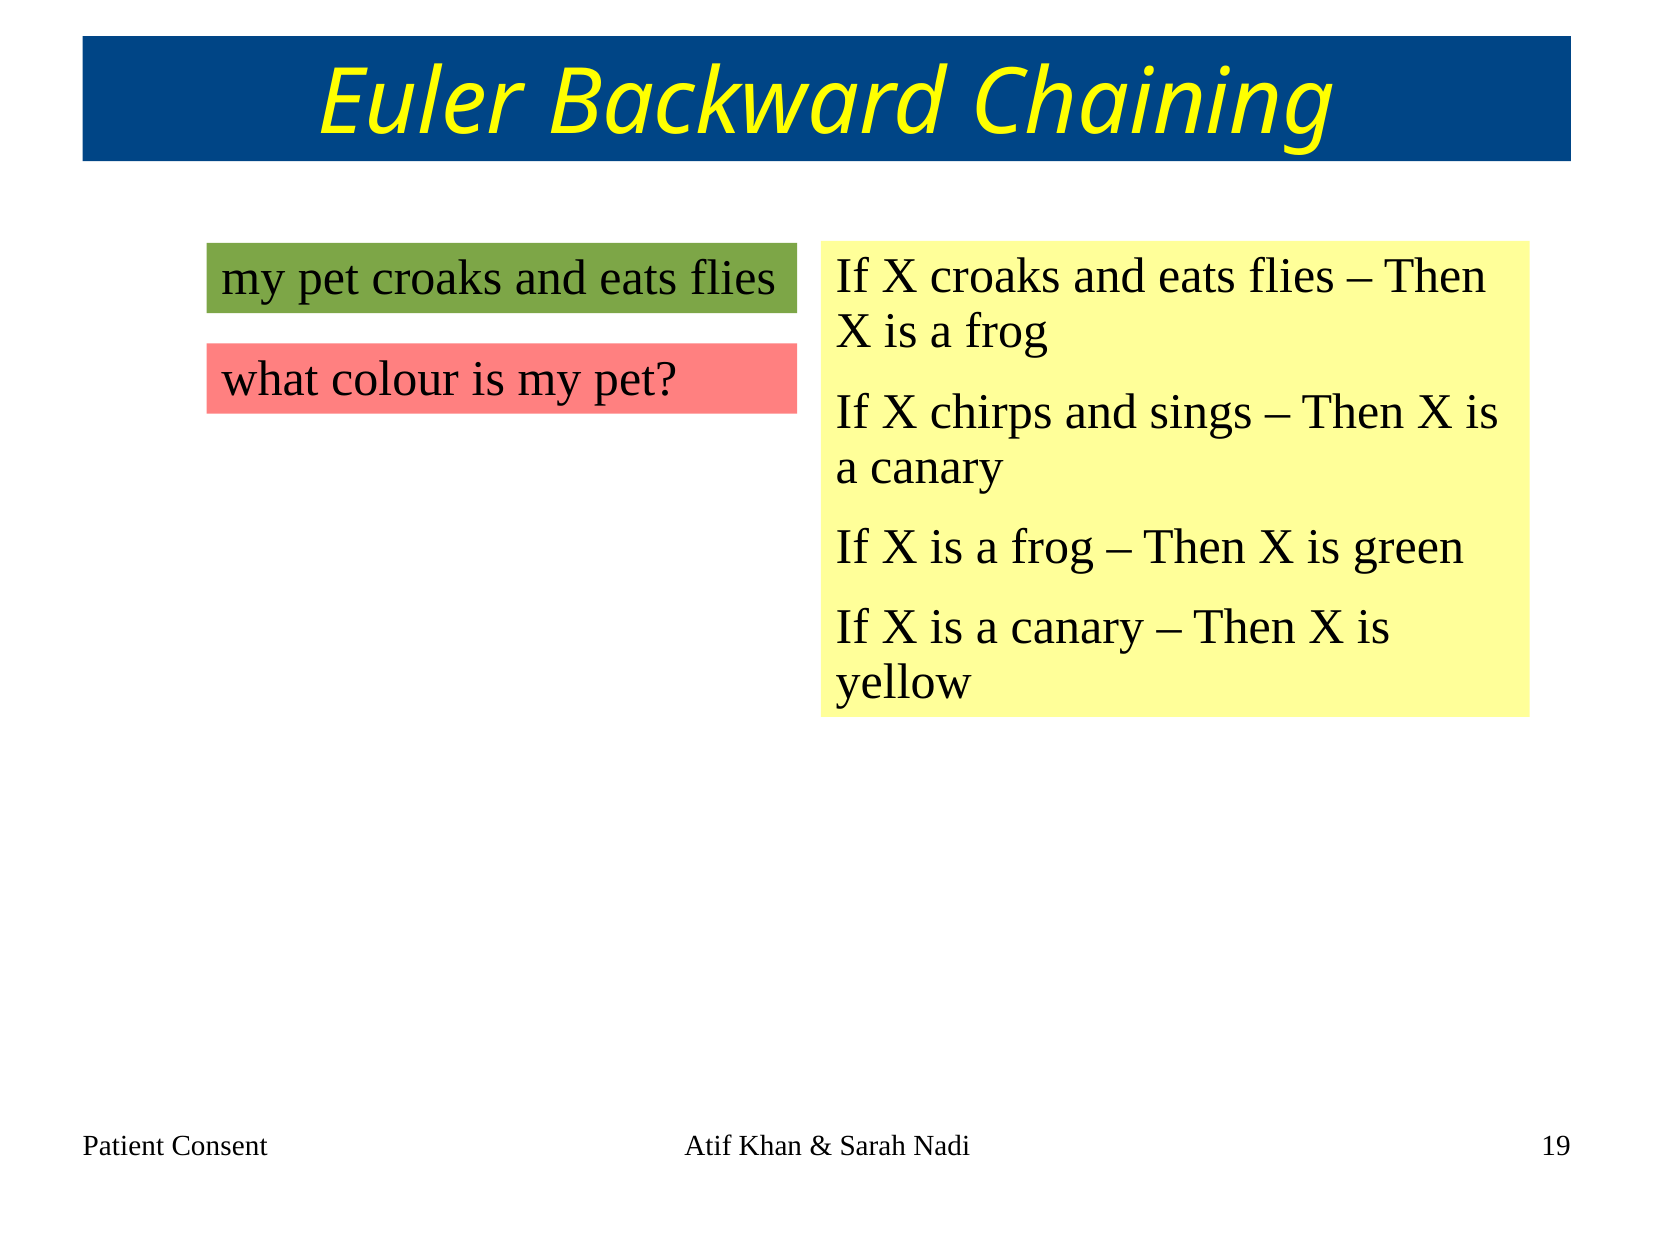

# Euler Backward Chaining
If X croaks and eats flies – Then X is a frog
If X chirps and sings – Then X is a canary
If X is a frog – Then X is green
If X is a canary – Then X is yellow
my pet croaks and eats flies
what colour is my pet?
Patient Consent
Atif Khan & Sarah Nadi
19